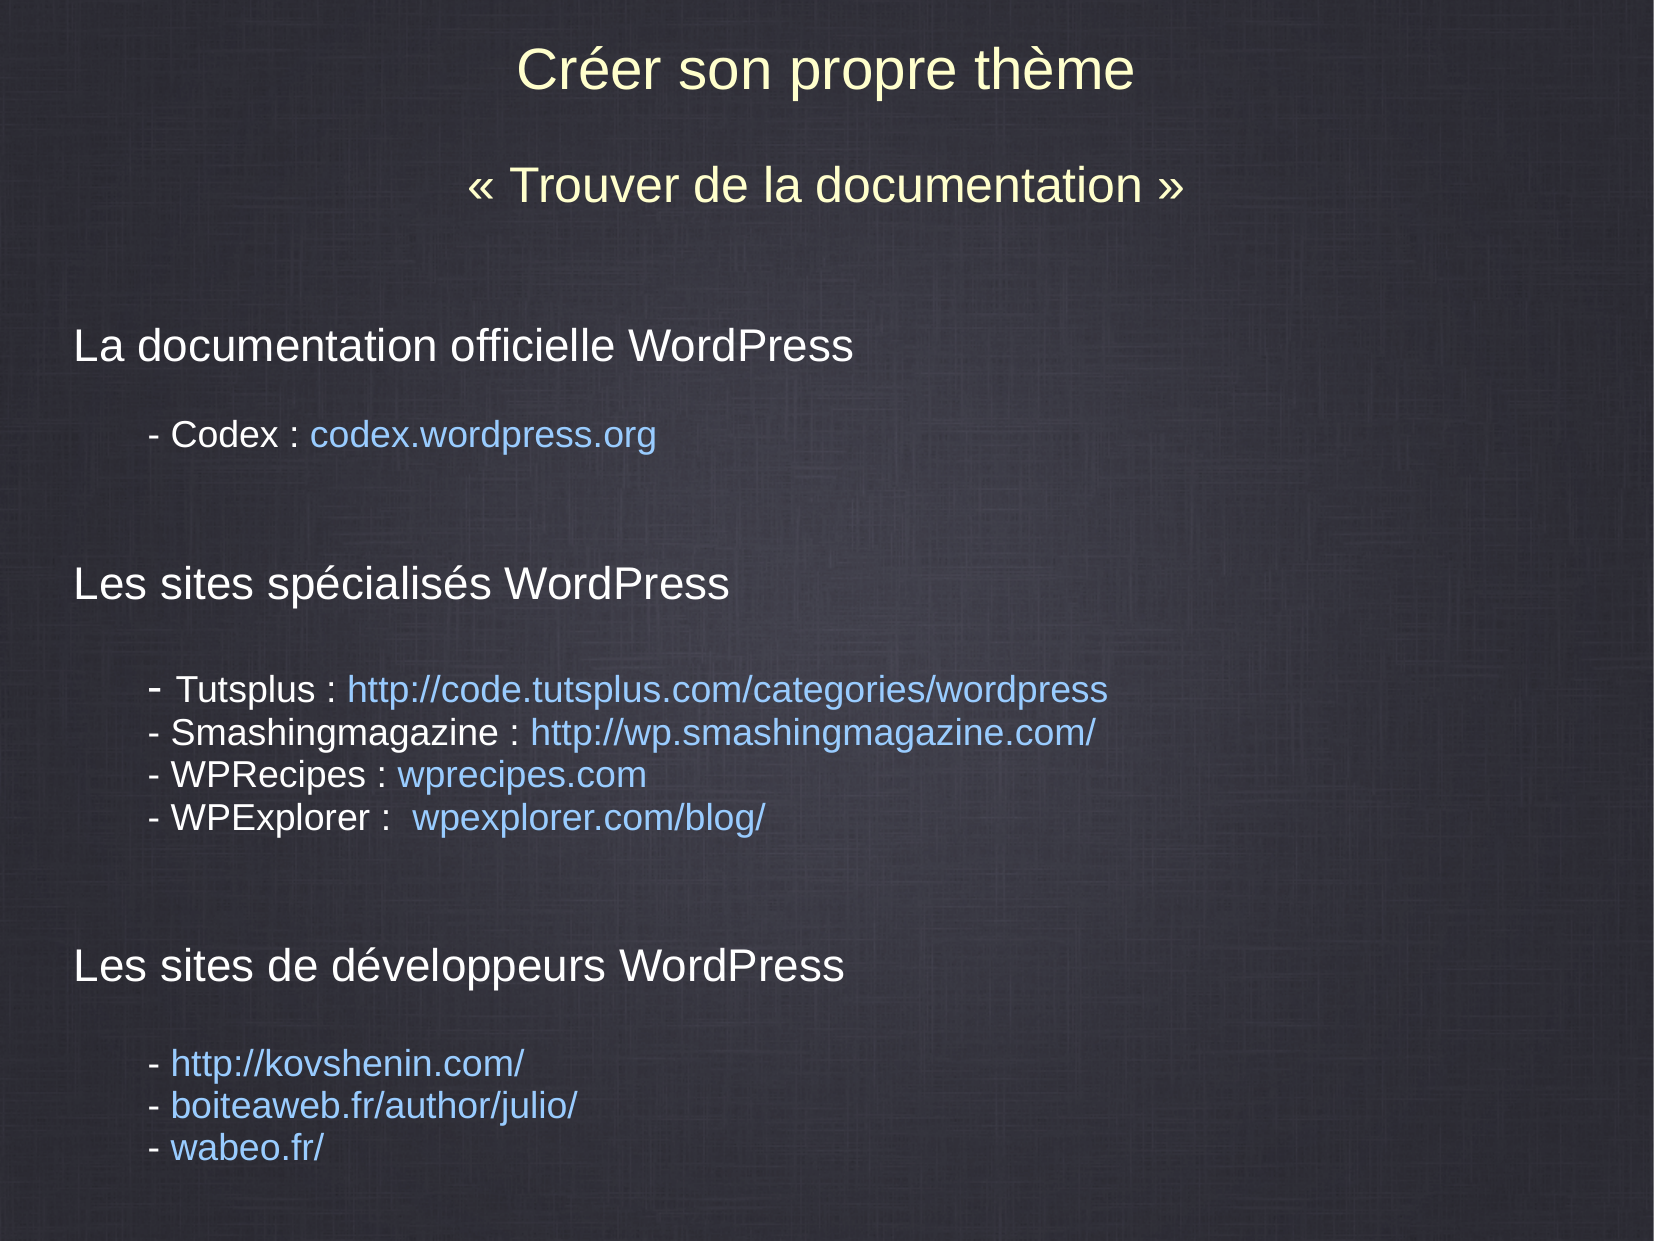

Créer son propre thème
« Trouver de la documentation »
La documentation officielle WordPress
	- Codex : codex.wordpress.org
Les sites spécialisés WordPress
	- Tutsplus : http://code.tutsplus.com/categories/wordpress
	- Smashingmagazine : http://wp.smashingmagazine.com/
	- WPRecipes : wprecipes.com
	- WPExplorer : wpexplorer.com/blog/
Les sites de développeurs WordPress
	- http://kovshenin.com/
	- boiteaweb.fr/author/julio/
	- wabeo.fr/